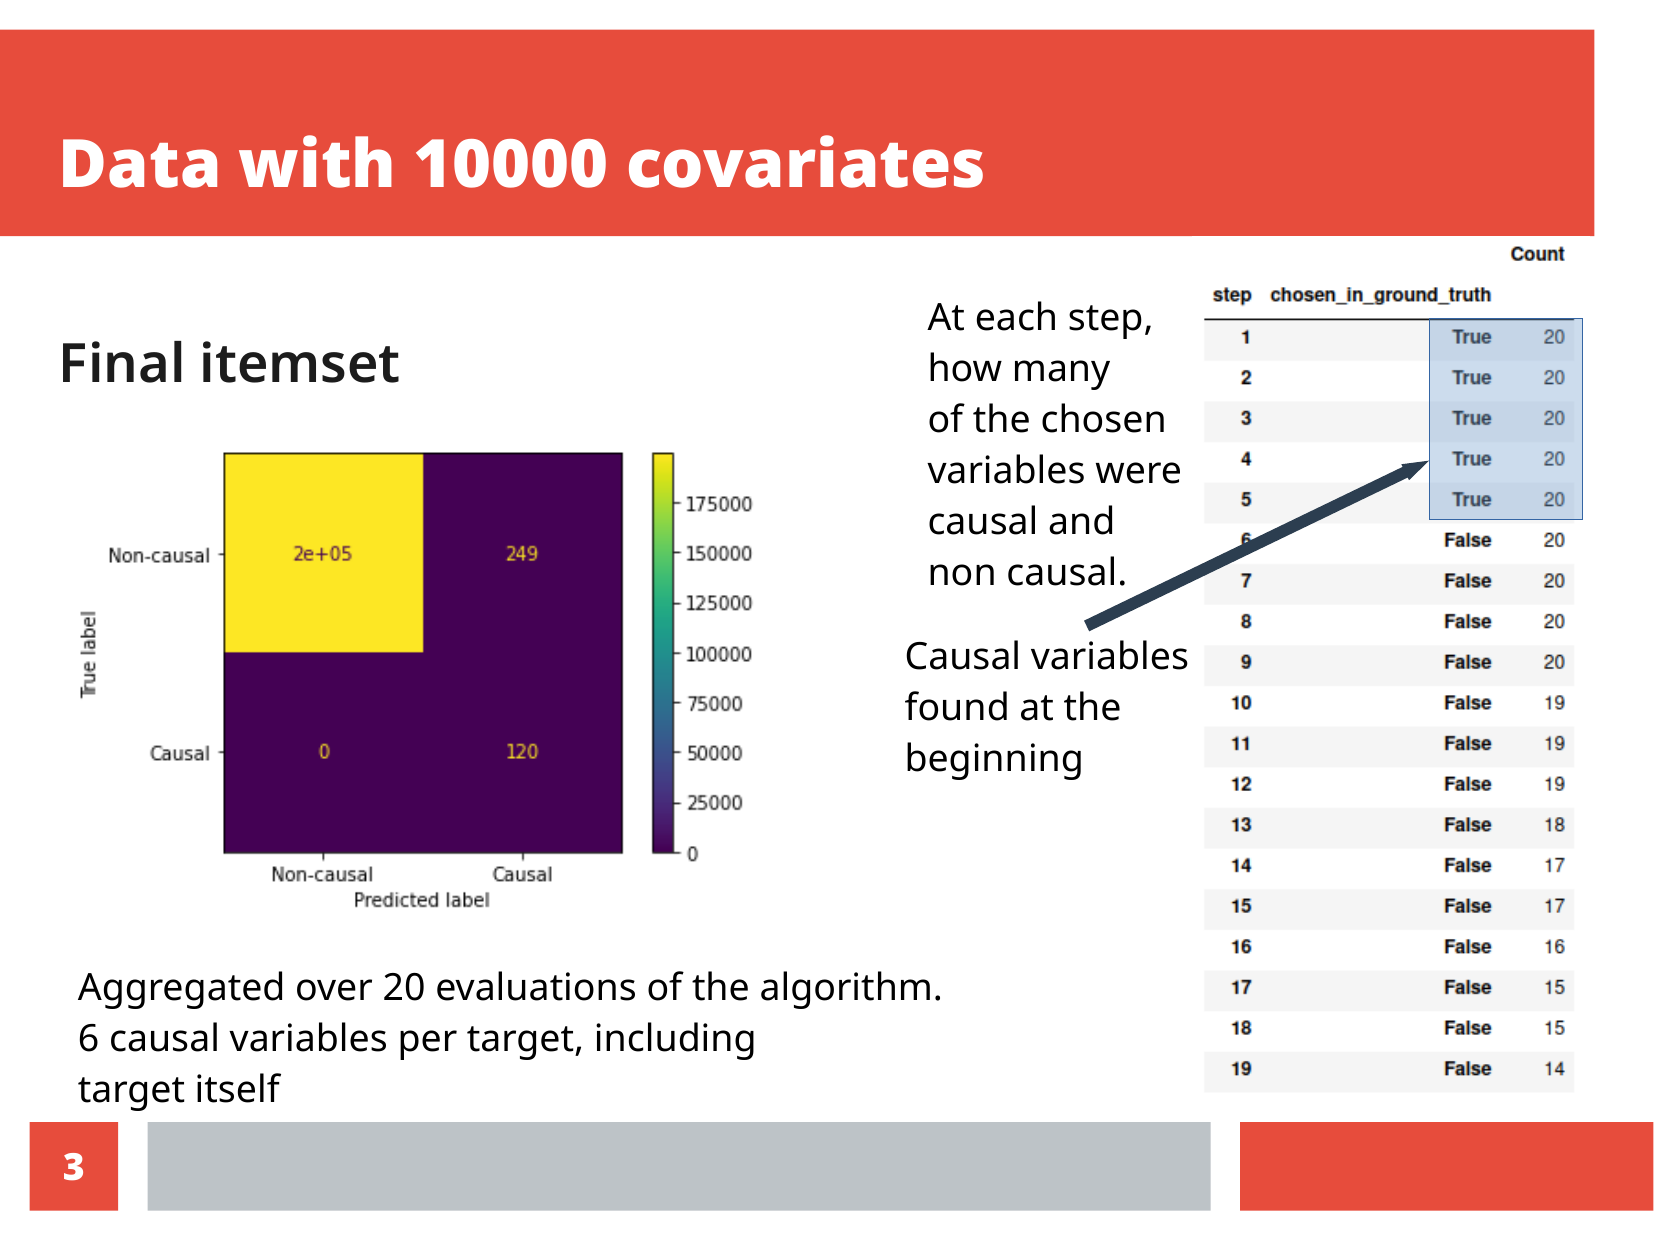

# Data with 10000 covariates
At each step,
how many
of the chosen
variables were
causal and
non causal.
Final itemset
Causal variables
found at the
beginning
Aggregated over 20 evaluations of the algorithm.
6 causal variables per target, including
target itself
3